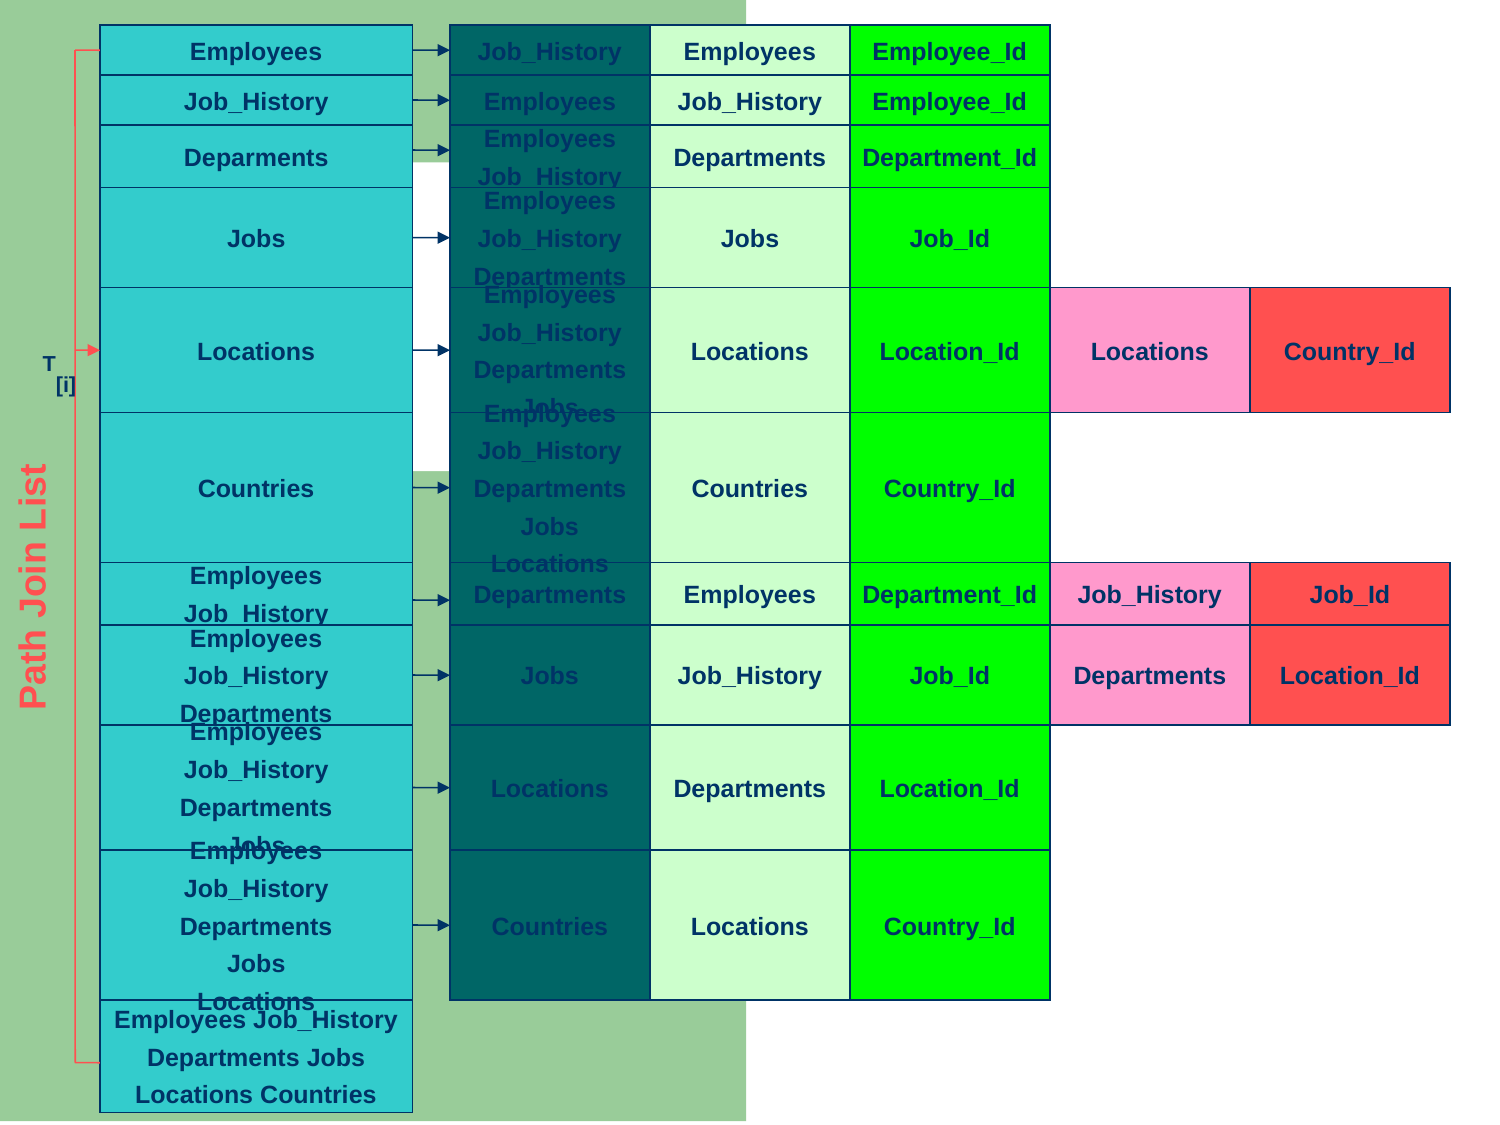

Employees
Job_History
Employees
Employee_Id
Job_History
Employees
Job_History
Employee_Id
Deparments
Employees
Job_History
Departments
Department_Id
Jobs
Employees
Job_History
Departments
Jobs
Job_Id
Locations
Employees
Job_History
Departments
Jobs
Locations
Location_Id
Locations
Country_Id
T[i]
Countries
Employees
Job_History
Departments
Jobs
Locations
Countries
Country_Id
Path Join List
Employees
Job_History
Departments
Employees
Department_Id
Job_History
Job_Id
Employees
Job_History
Departments
Jobs
Job_History
Job_Id
Departments
Location_Id
Employees
Job_History
Departments
Jobs
Locations
Departments
Location_Id
Employees
Job_History
Departments
Jobs
Locations
Countries
Locations
Country_Id
Employees Job_History
Departments Jobs
Locations Countries